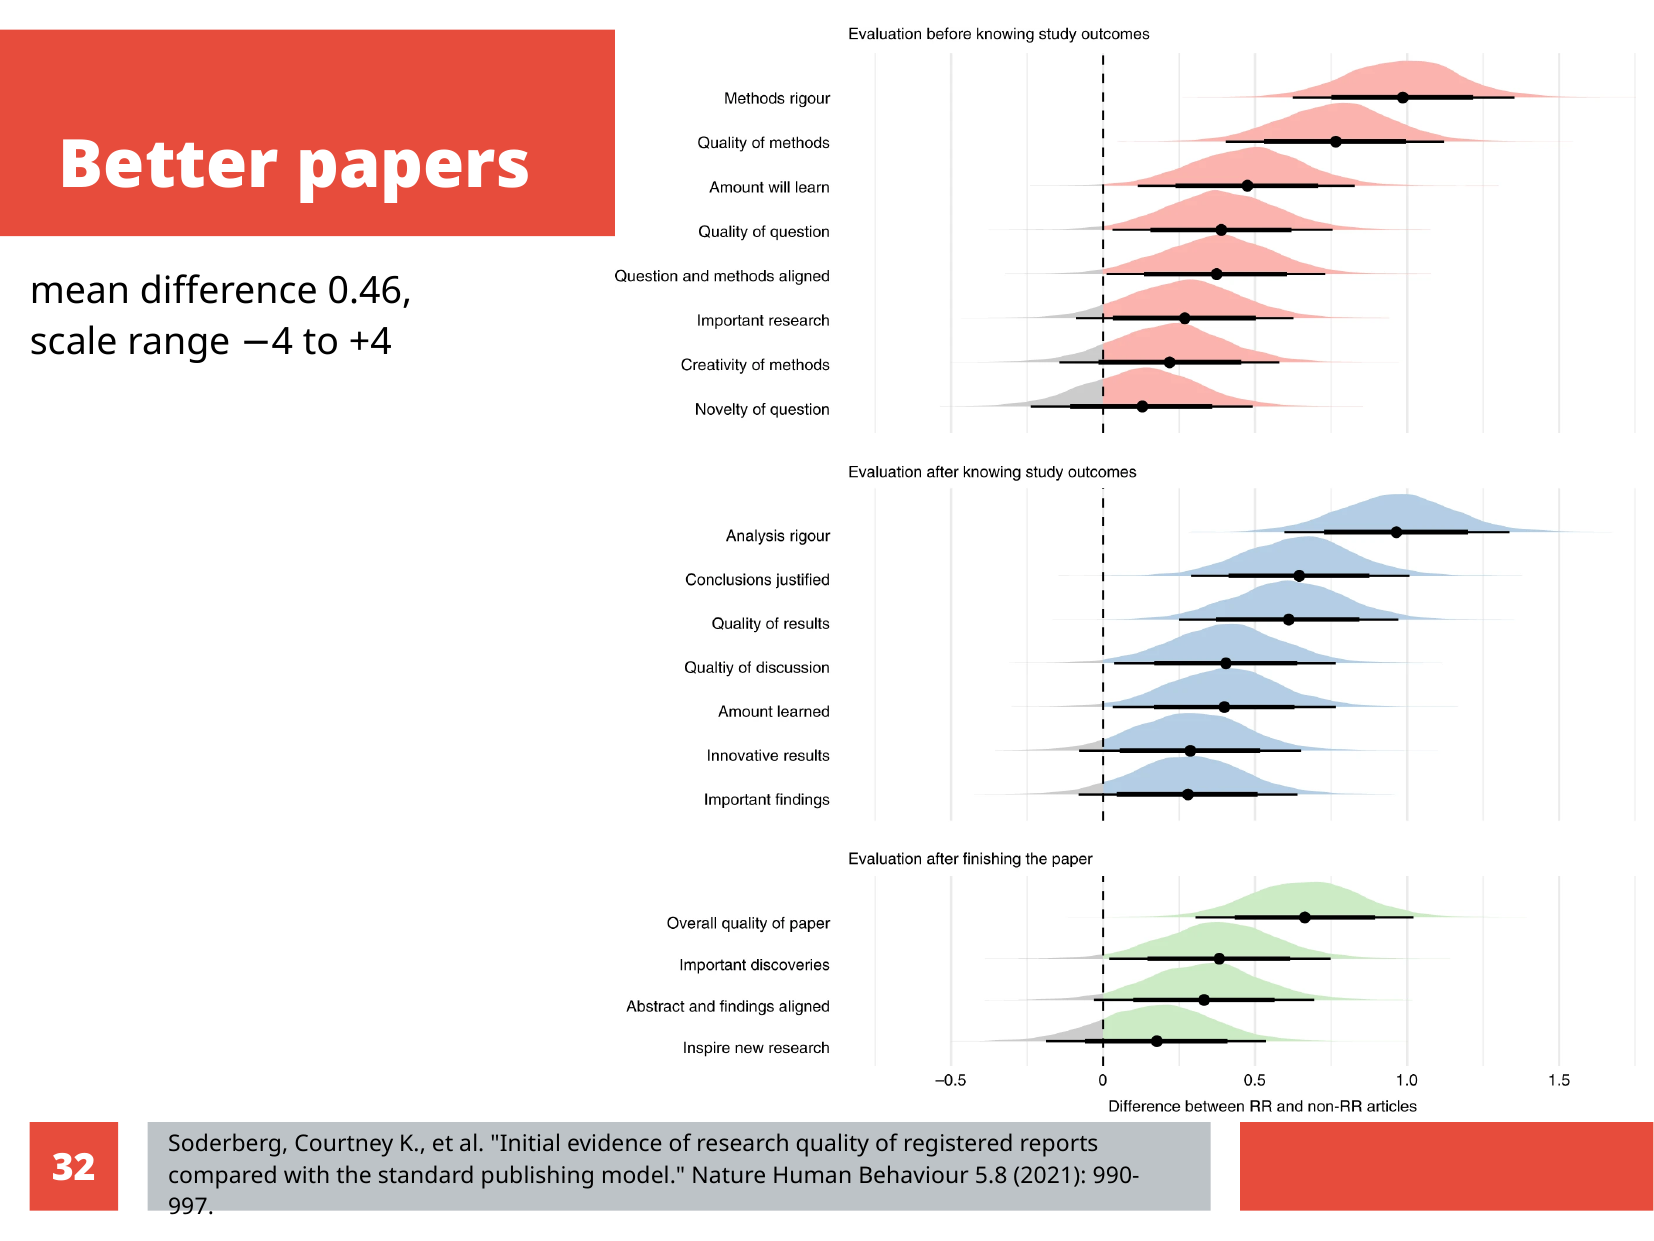

# Better papers
mean difference 0.46, scale range −4 to +4
Soderberg, Courtney K., et al. "Initial evidence of research quality of registered reports compared with the standard publishing model." Nature Human Behaviour 5.8 (2021): 990-997.
32